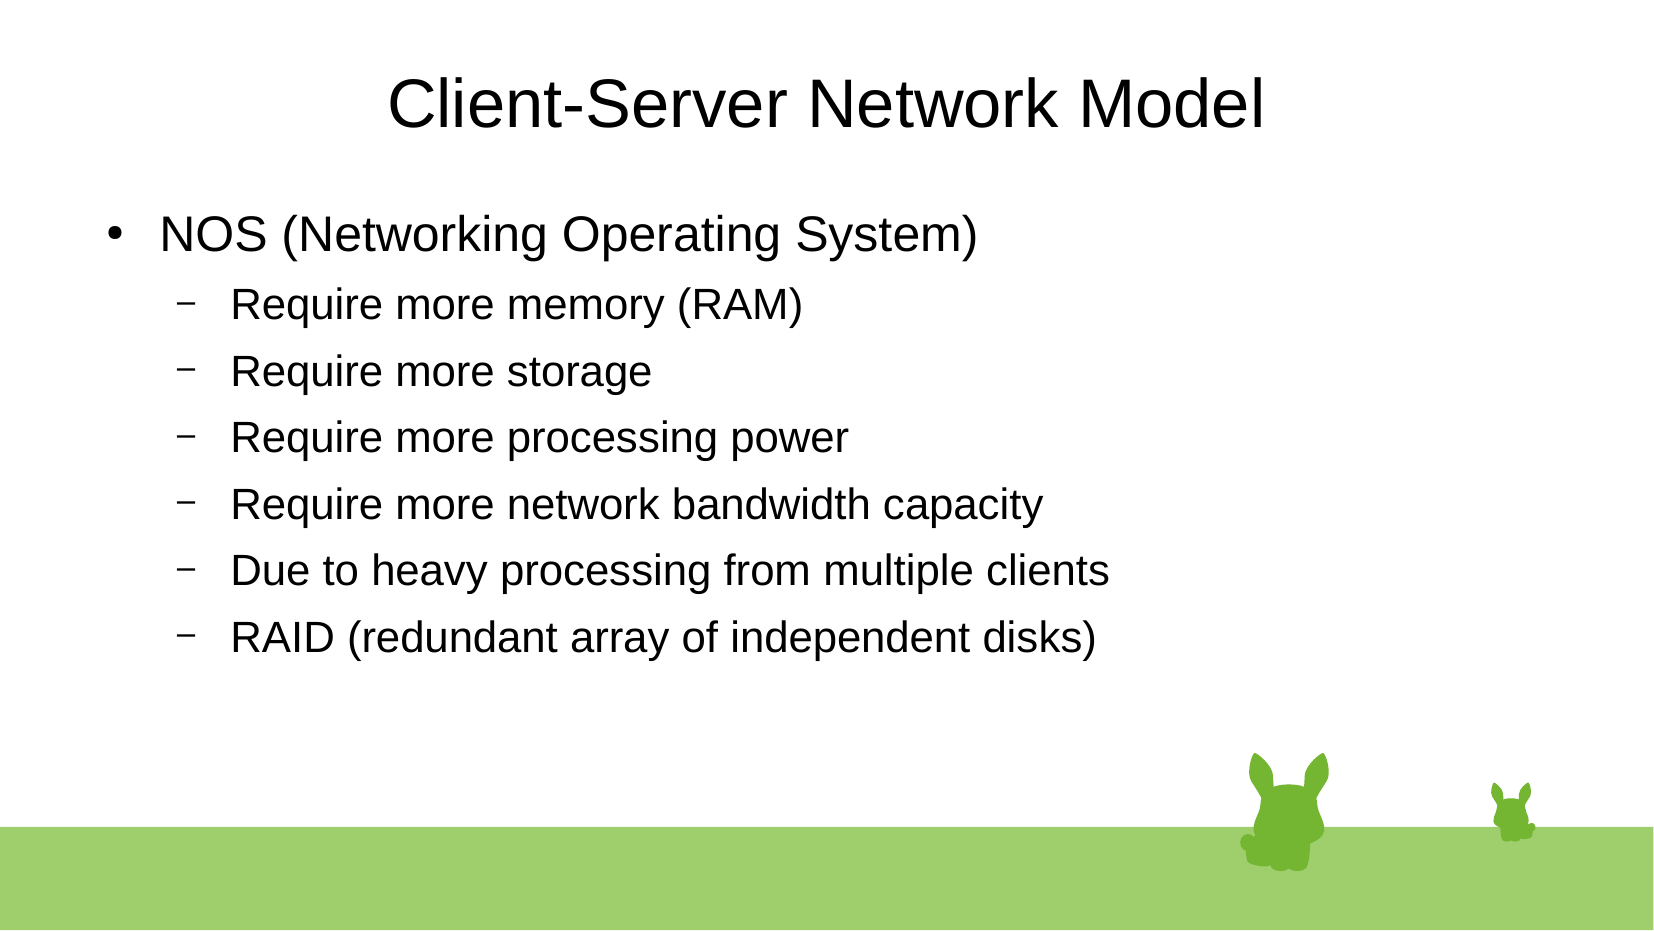

# Client-Server Network Model
NOS (Networking Operating System)
Require more memory (RAM)
Require more storage
Require more processing power
Require more network bandwidth capacity
Due to heavy processing from multiple clients
RAID (redundant array of independent disks)